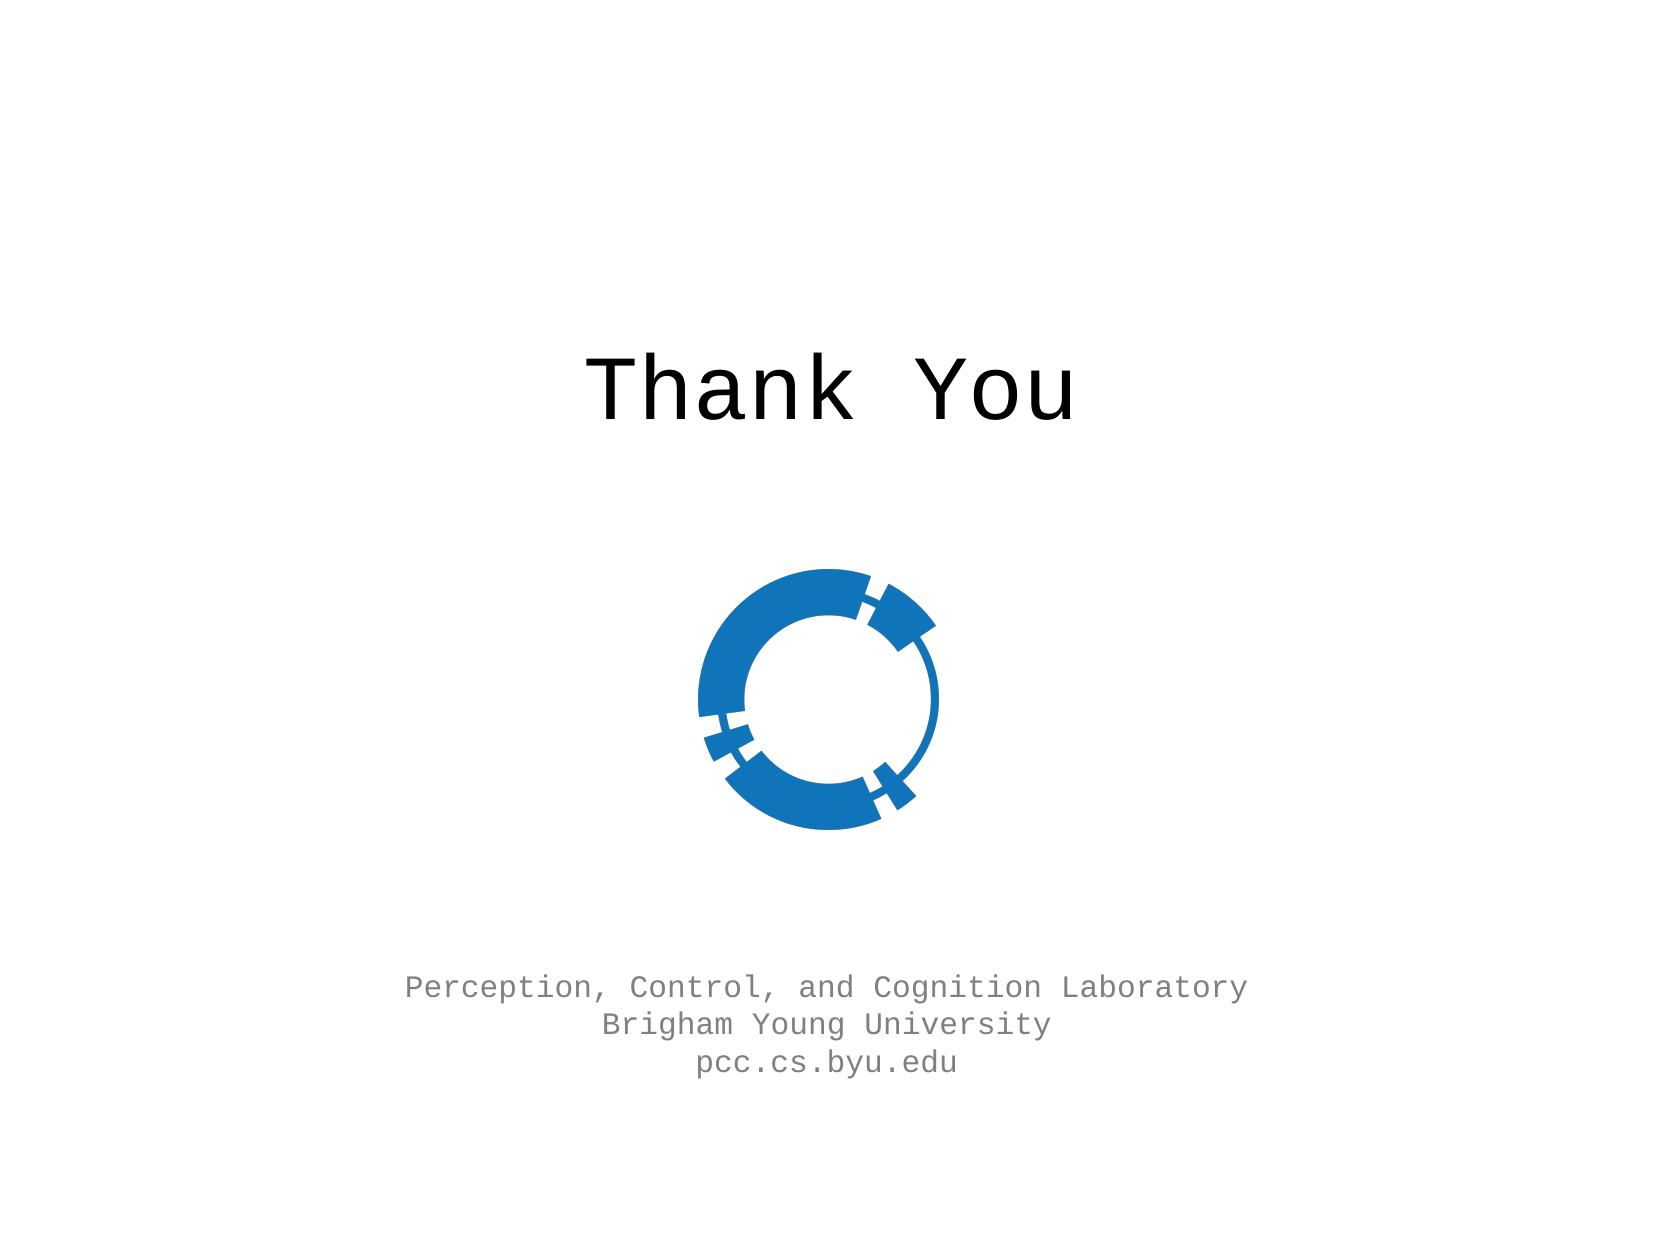

Thank You
Perception, Control, and Cognition Laboratory
Brigham Young University
pcc.cs.byu.edu